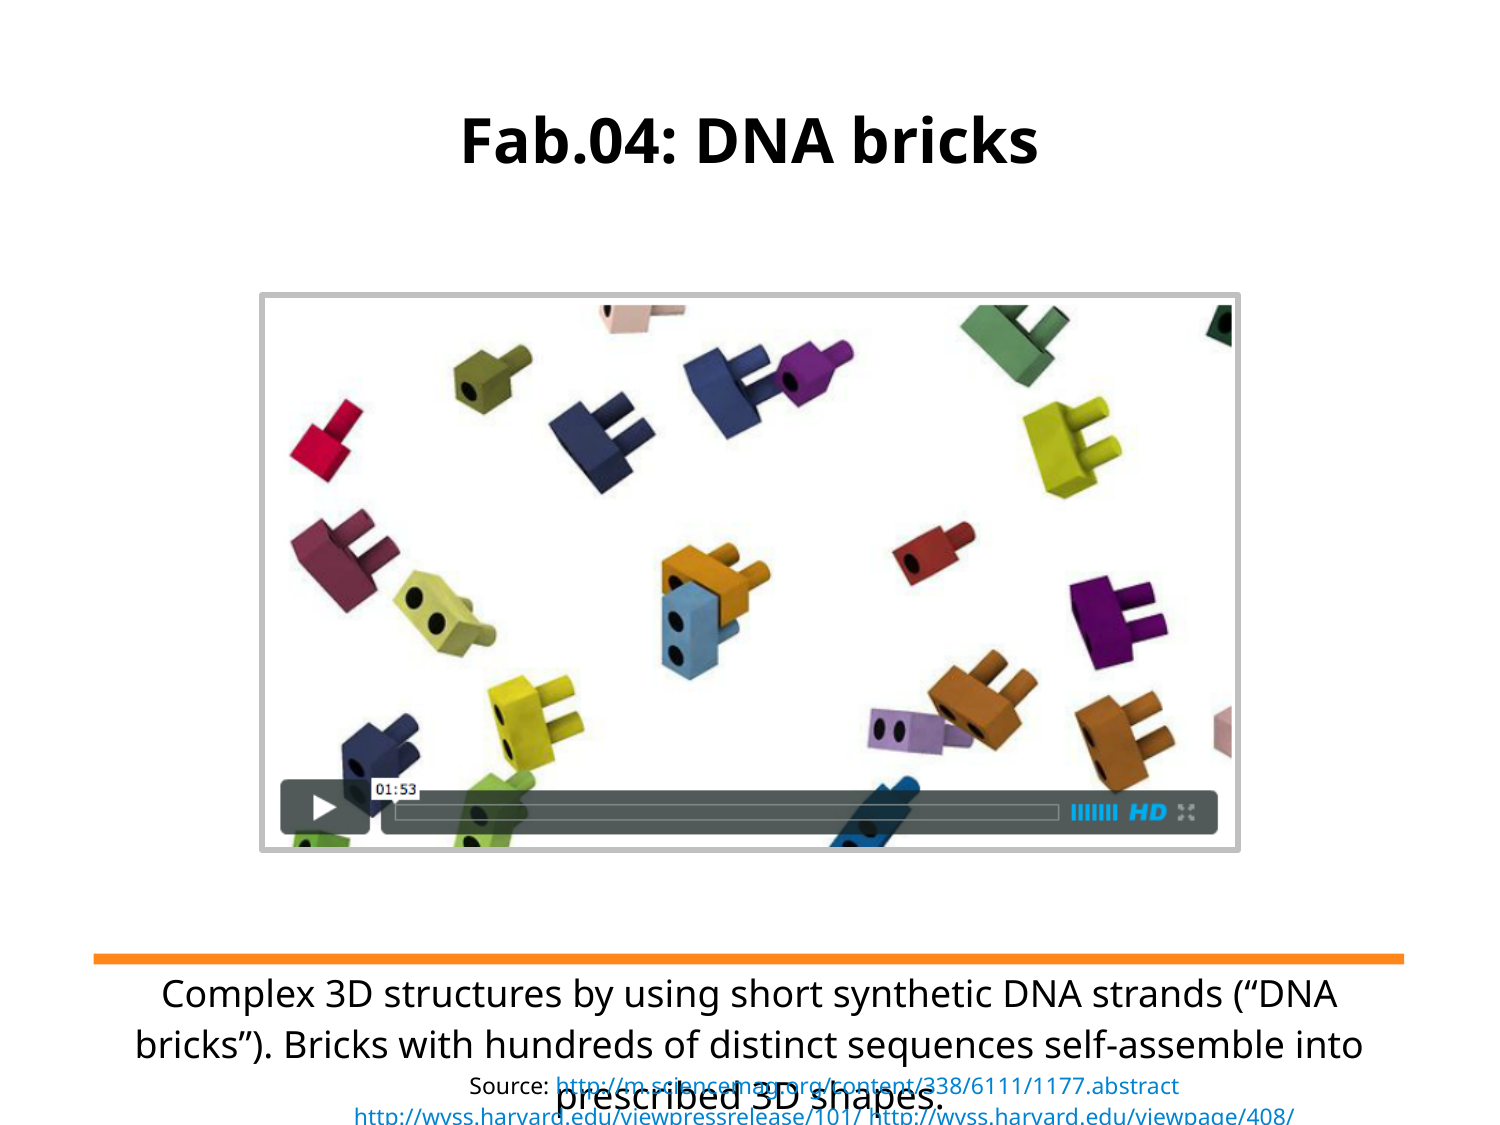

# Fab.04: DNA bricks
Complex 3D structures by using short synthetic DNA strands (“DNA bricks”). Bricks with hundreds of distinct sequences self-assemble into prescribed 3D shapes.
Source: http://m.sciencemag.org/content/338/6111/1177.abstract
http://wyss.harvard.edu/viewpressrelease/101/ http://wyss.harvard.edu/viewpage/408/